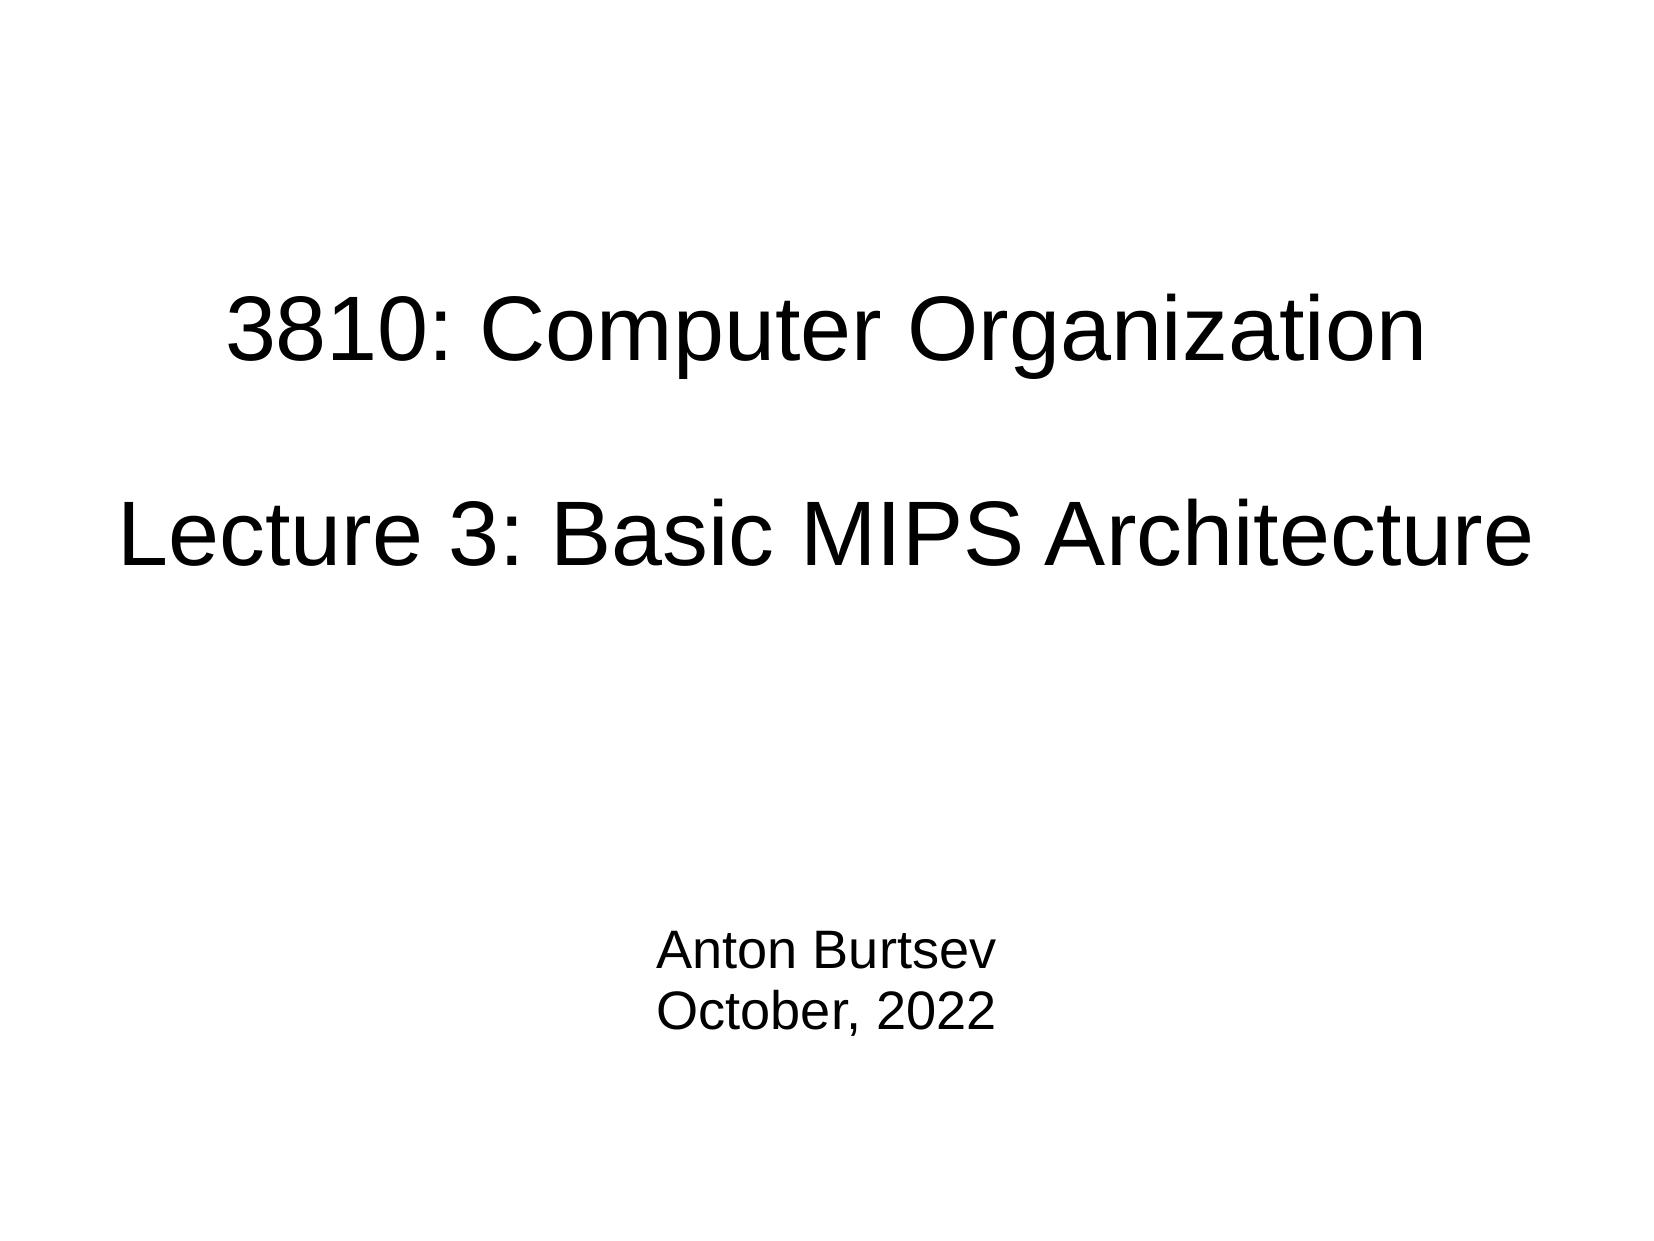

# 3810: Computer Organization Lecture 3: Basic MIPS Architecture
Anton Burtsev
October, 2022